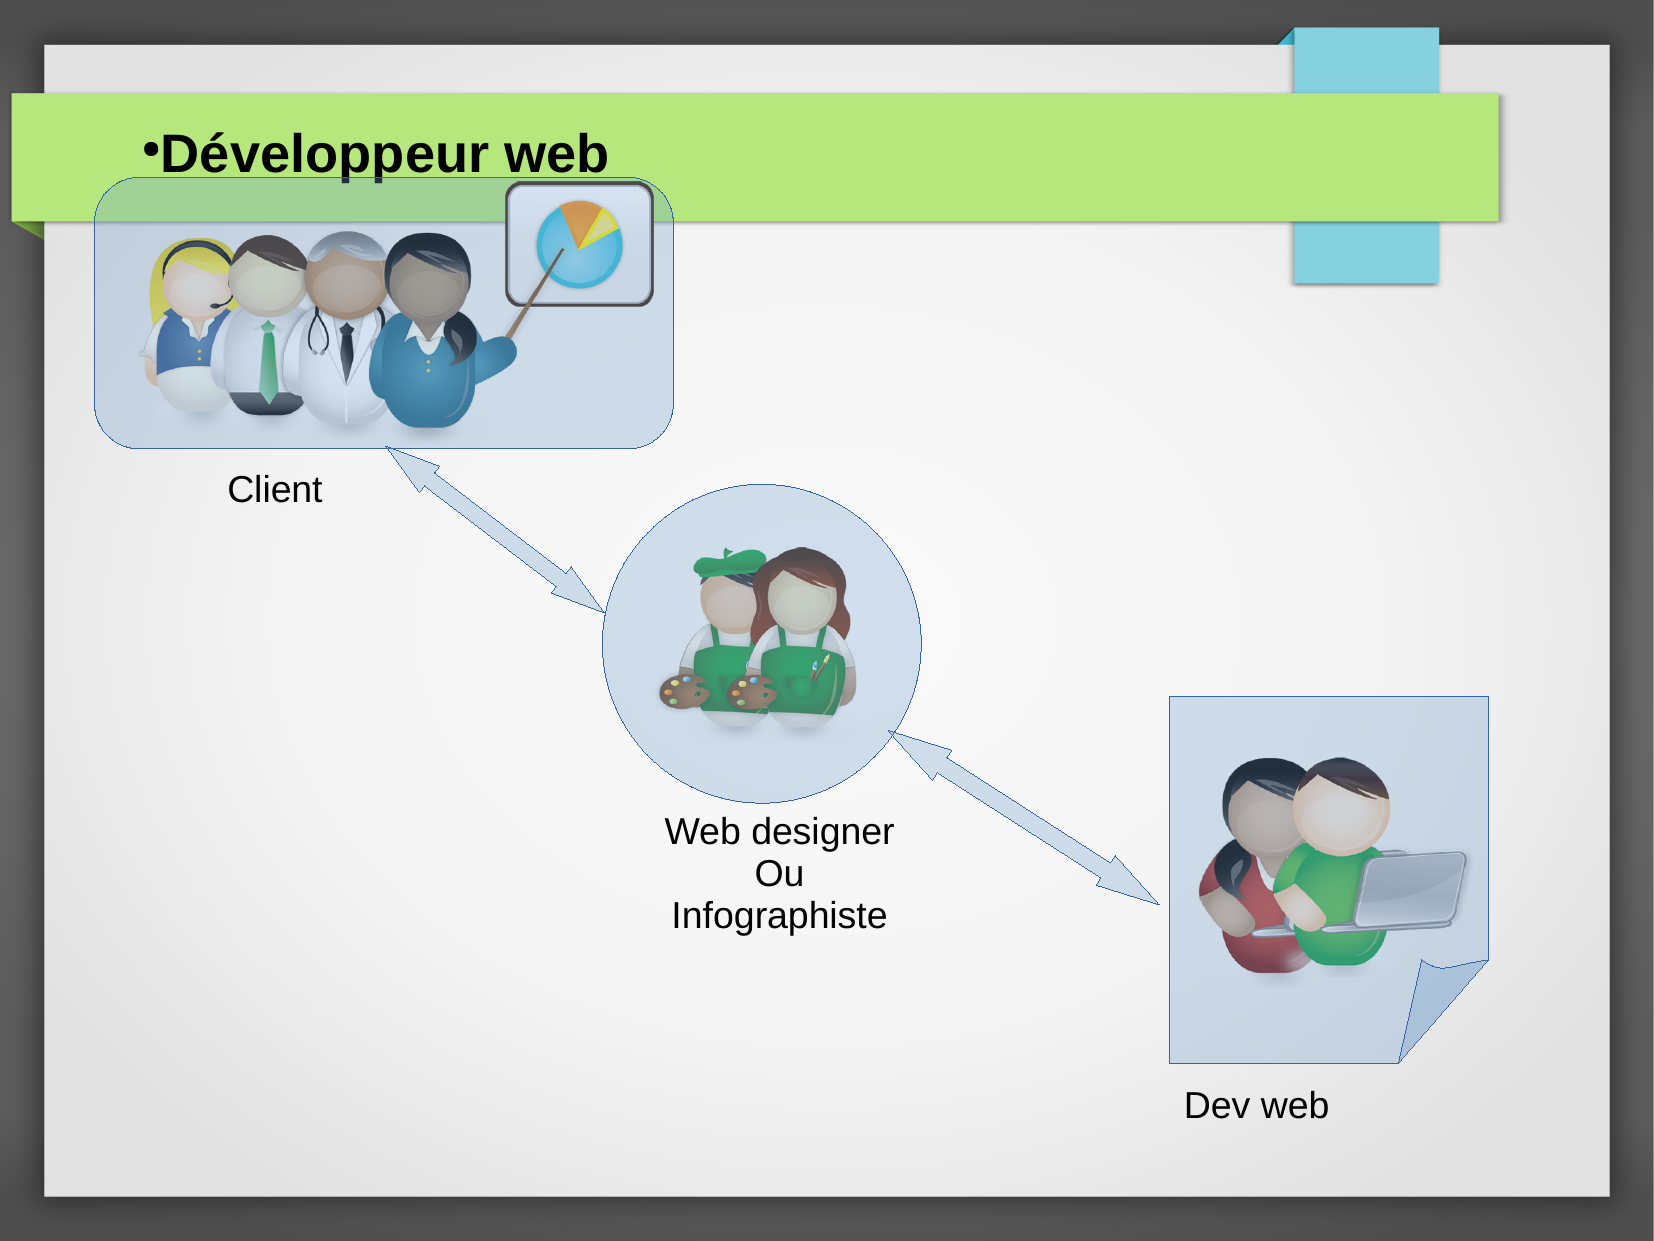

Développeur web
Client
Web designer
Ou
Infographiste
Dev web